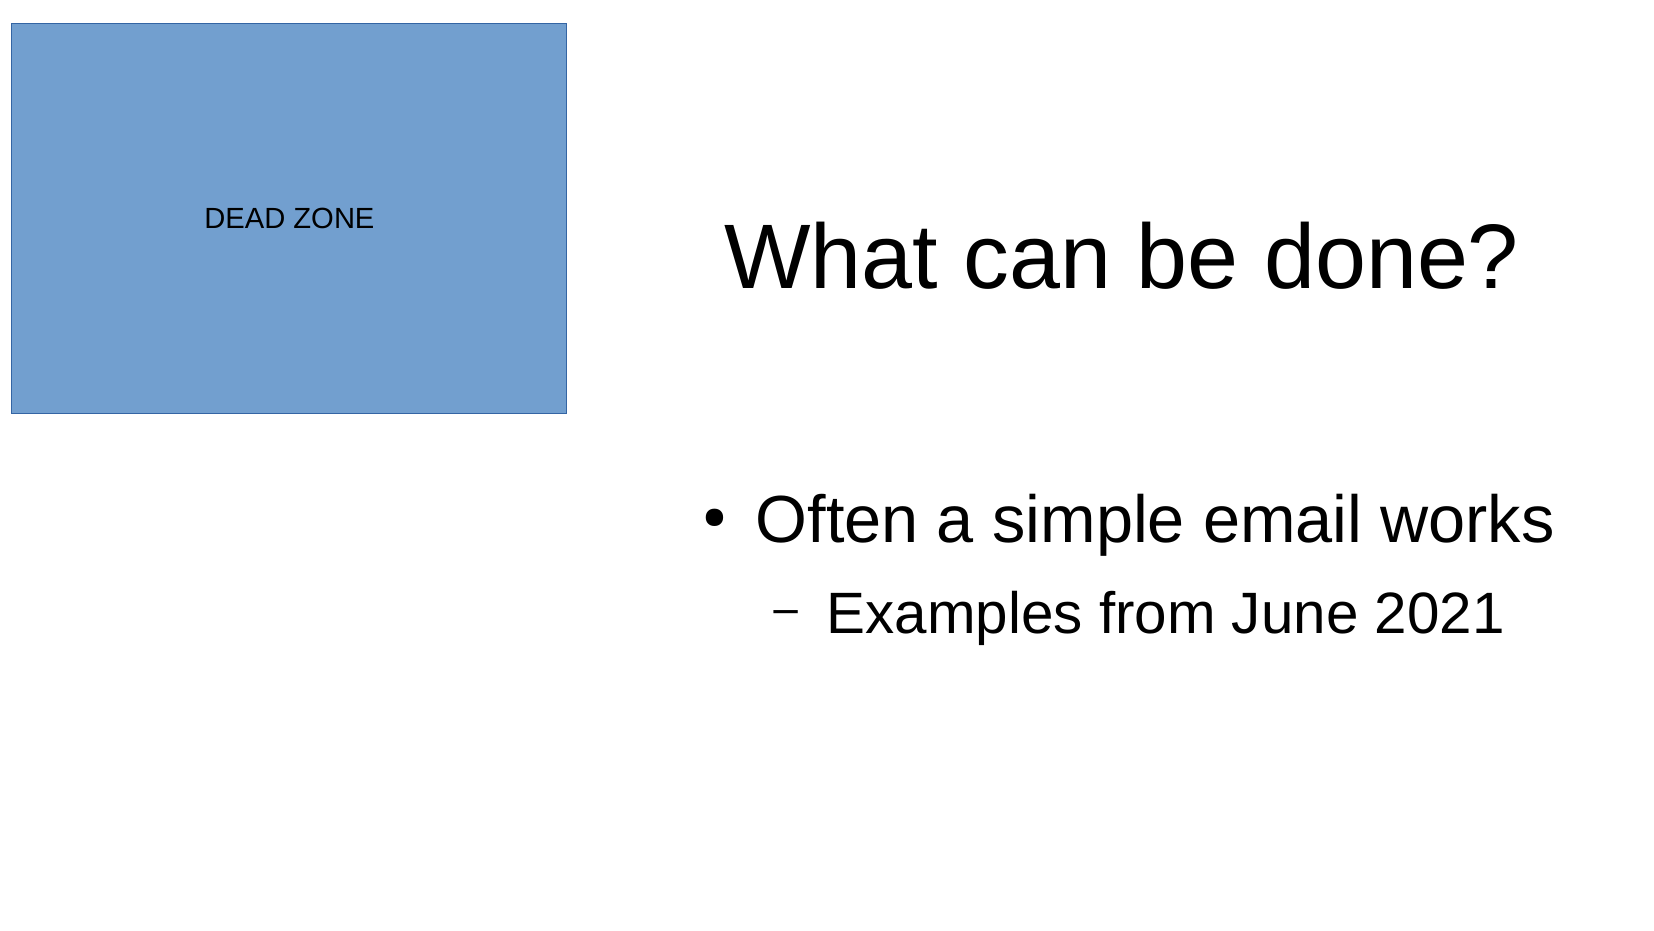

# What can be done?
Often a simple email works
Examples from June 2021